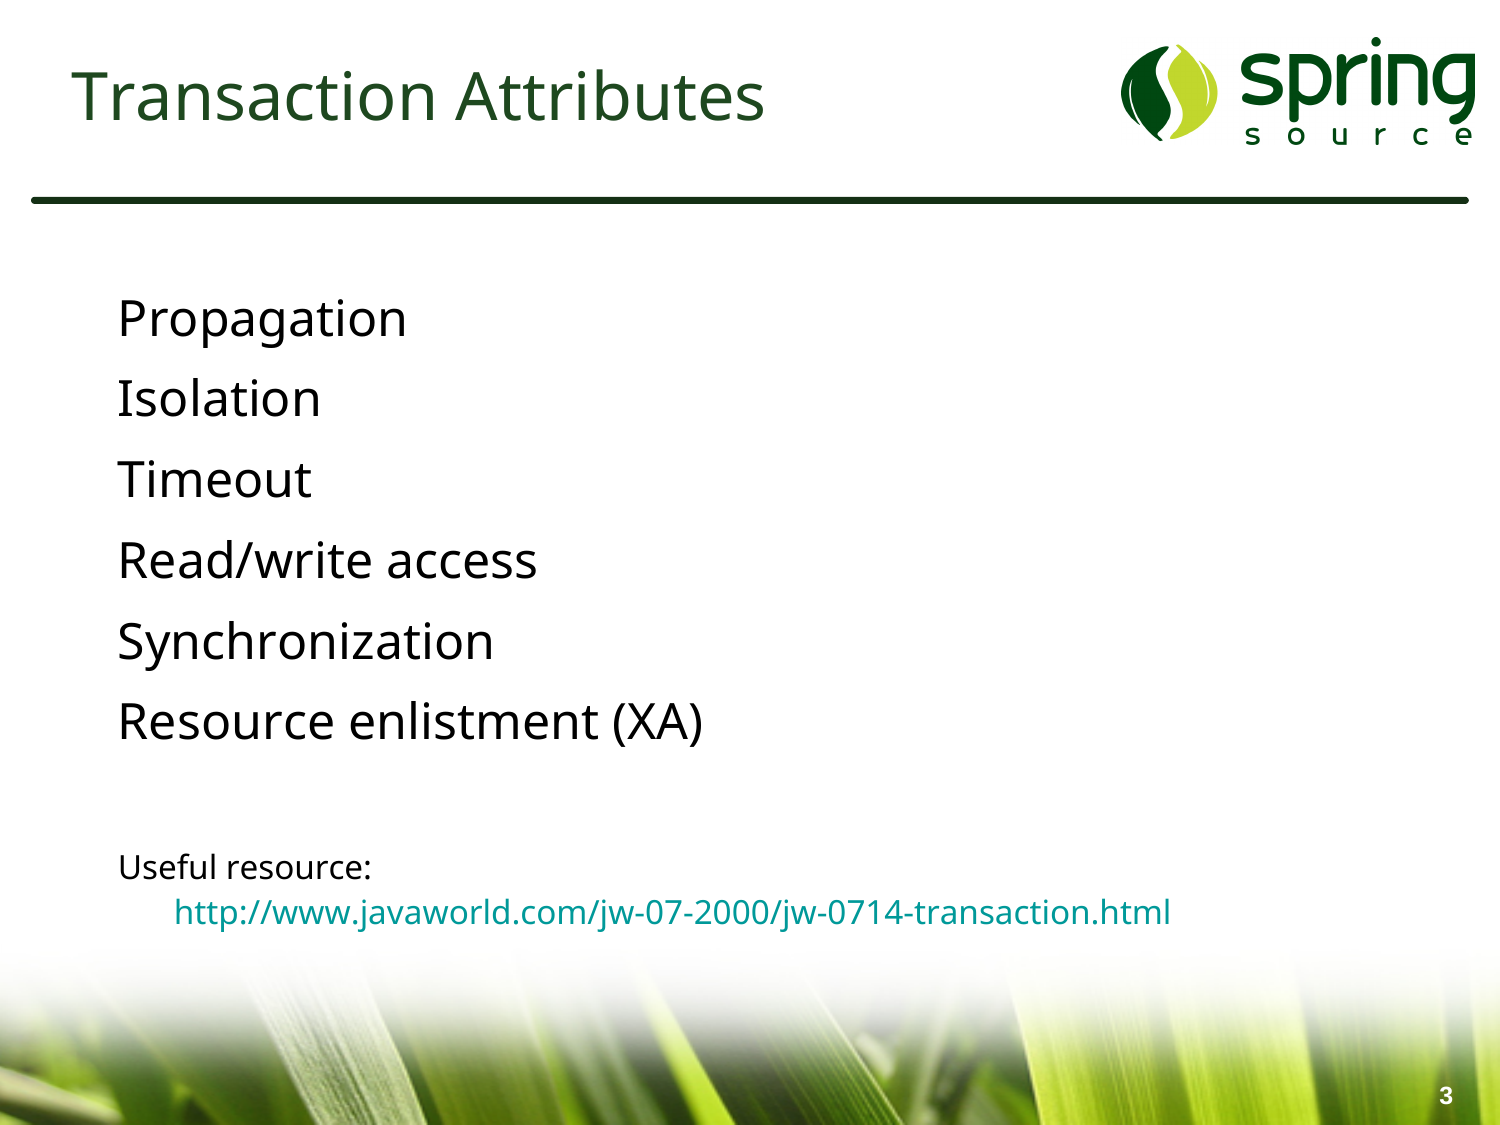

# Transaction Attributes
Propagation
Isolation
Timeout
Read/write access
Synchronization
Resource enlistment (XA)
Useful resource: http://www.javaworld.com/jw-07-2000/jw-0714-transaction.html